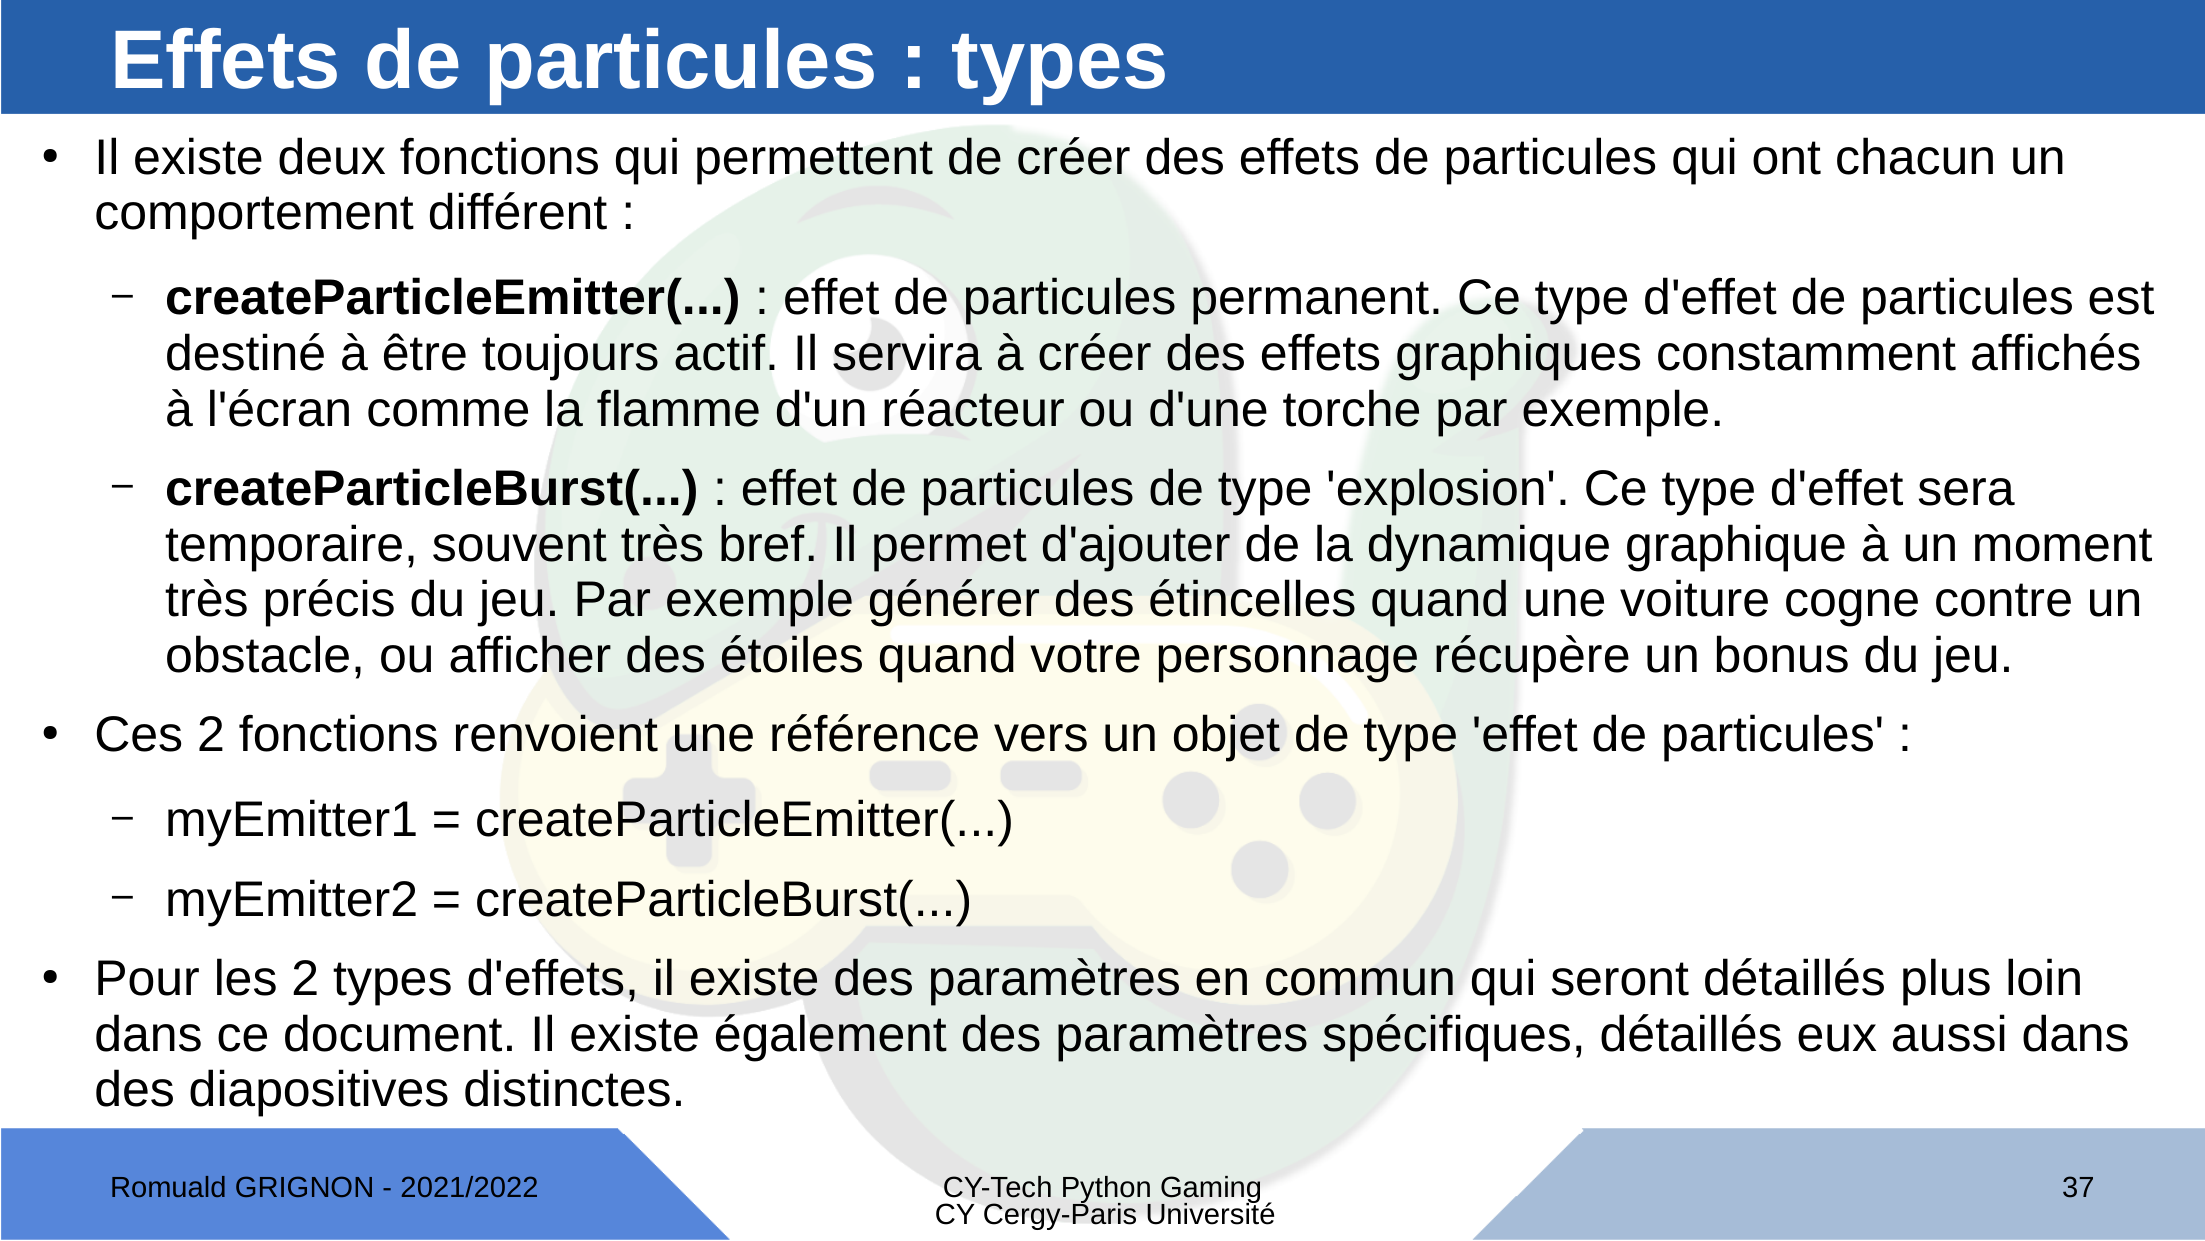

# Effets de particules : types
Il existe deux fonctions qui permettent de créer des effets de particules qui ont chacun un comportement différent :
createParticleEmitter(...) : effet de particules permanent. Ce type d'effet de particules est destiné à être toujours actif. Il servira à créer des effets graphiques constamment affichés à l'écran comme la flamme d'un réacteur ou d'une torche par exemple.
createParticleBurst(...) : effet de particules de type 'explosion'. Ce type d'effet sera temporaire, souvent très bref. Il permet d'ajouter de la dynamique graphique à un moment très précis du jeu. Par exemple générer des étincelles quand une voiture cogne contre un obstacle, ou afficher des étoiles quand votre personnage récupère un bonus du jeu.
Ces 2 fonctions renvoient une référence vers un objet de type 'effet de particules' :
myEmitter1 = createParticleEmitter(...)
myEmitter2 = createParticleBurst(...)
Pour les 2 types d'effets, il existe des paramètres en commun qui seront détaillés plus loin dans ce document. Il existe également des paramètres spécifiques, détaillés eux aussi dans des diapositives distinctes.
Romuald GRIGNON - 2021/2022
 CY-Tech Python Gaming CY Cergy-Paris Université
37